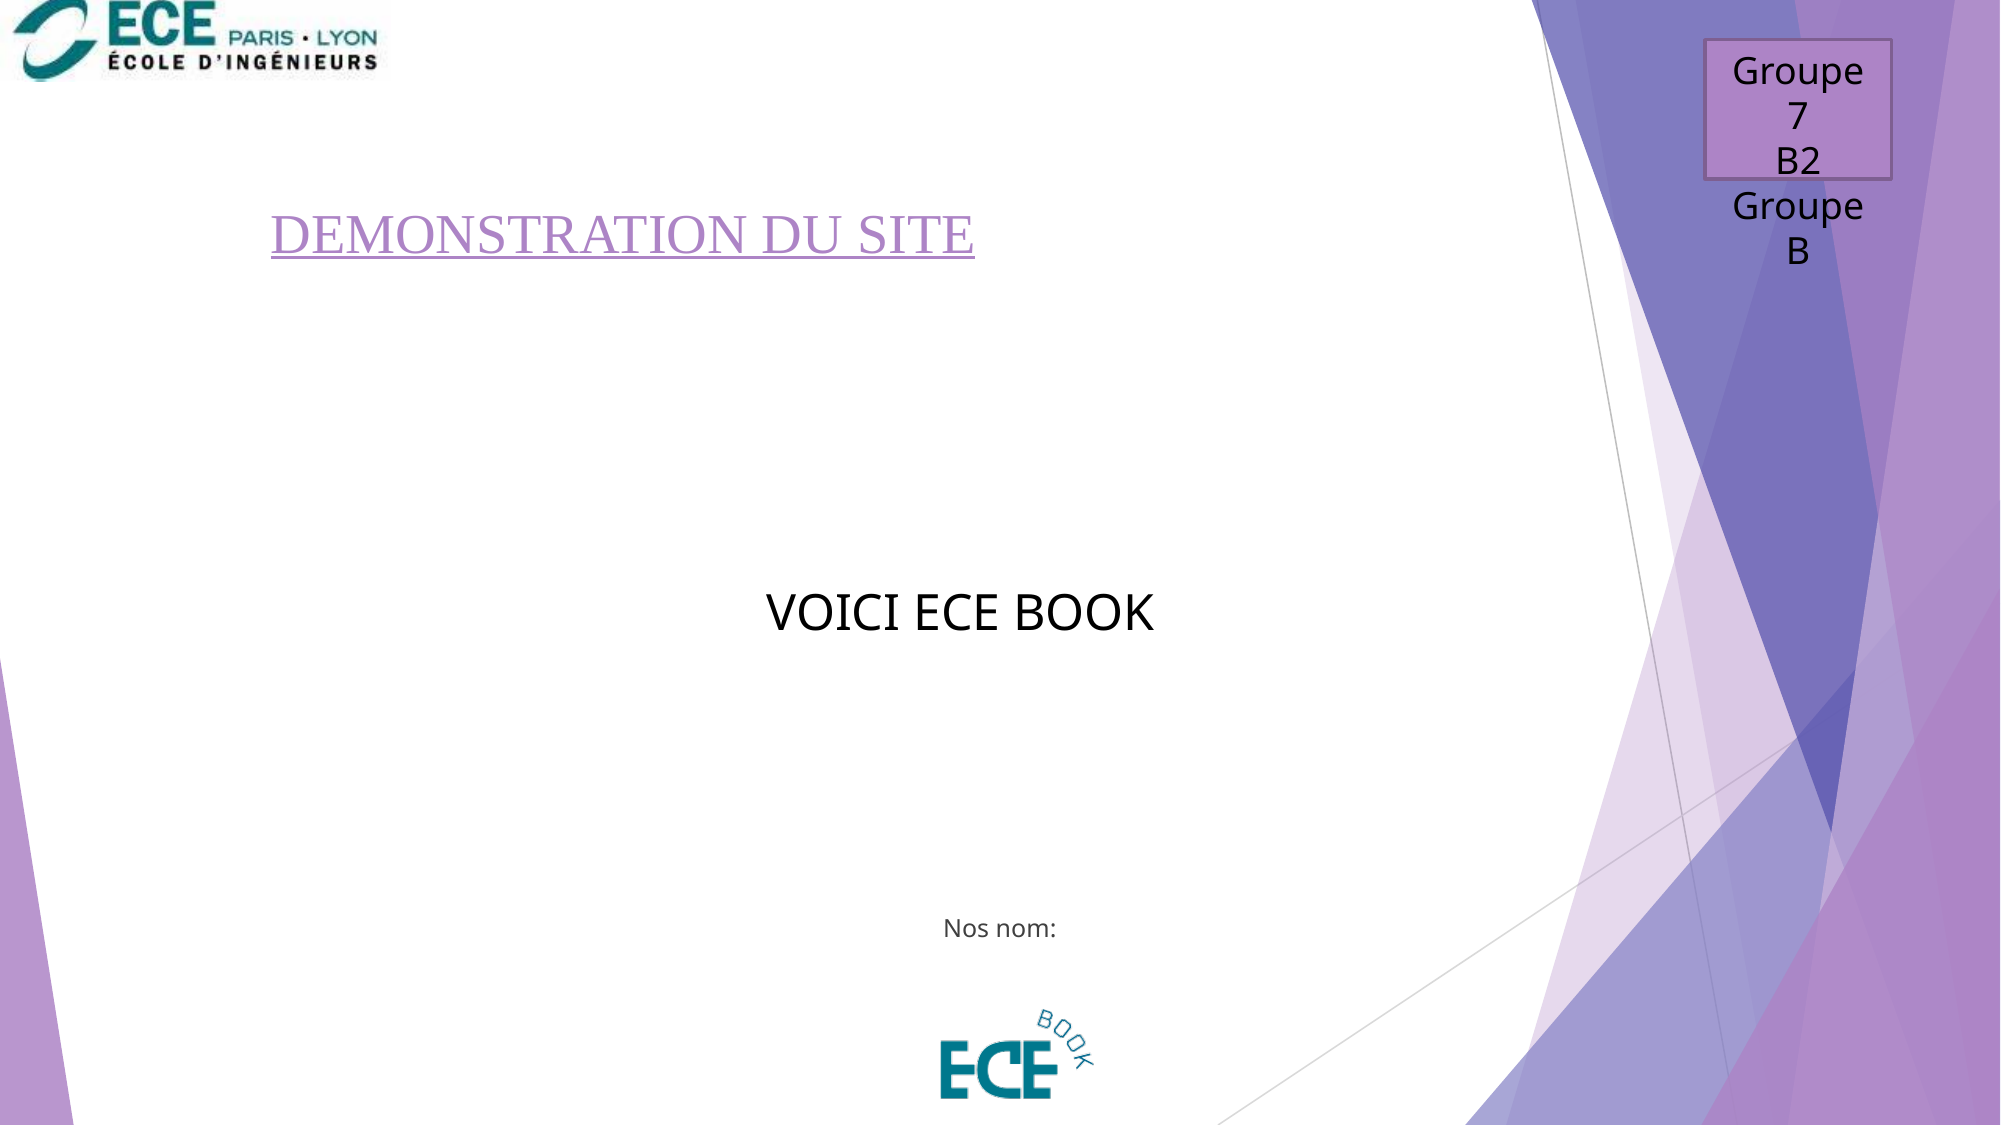

Groupe 7
B2 Groupe B
# DEMONSTRATION DU SITE
VOICI ECE BOOK
Nos nom: